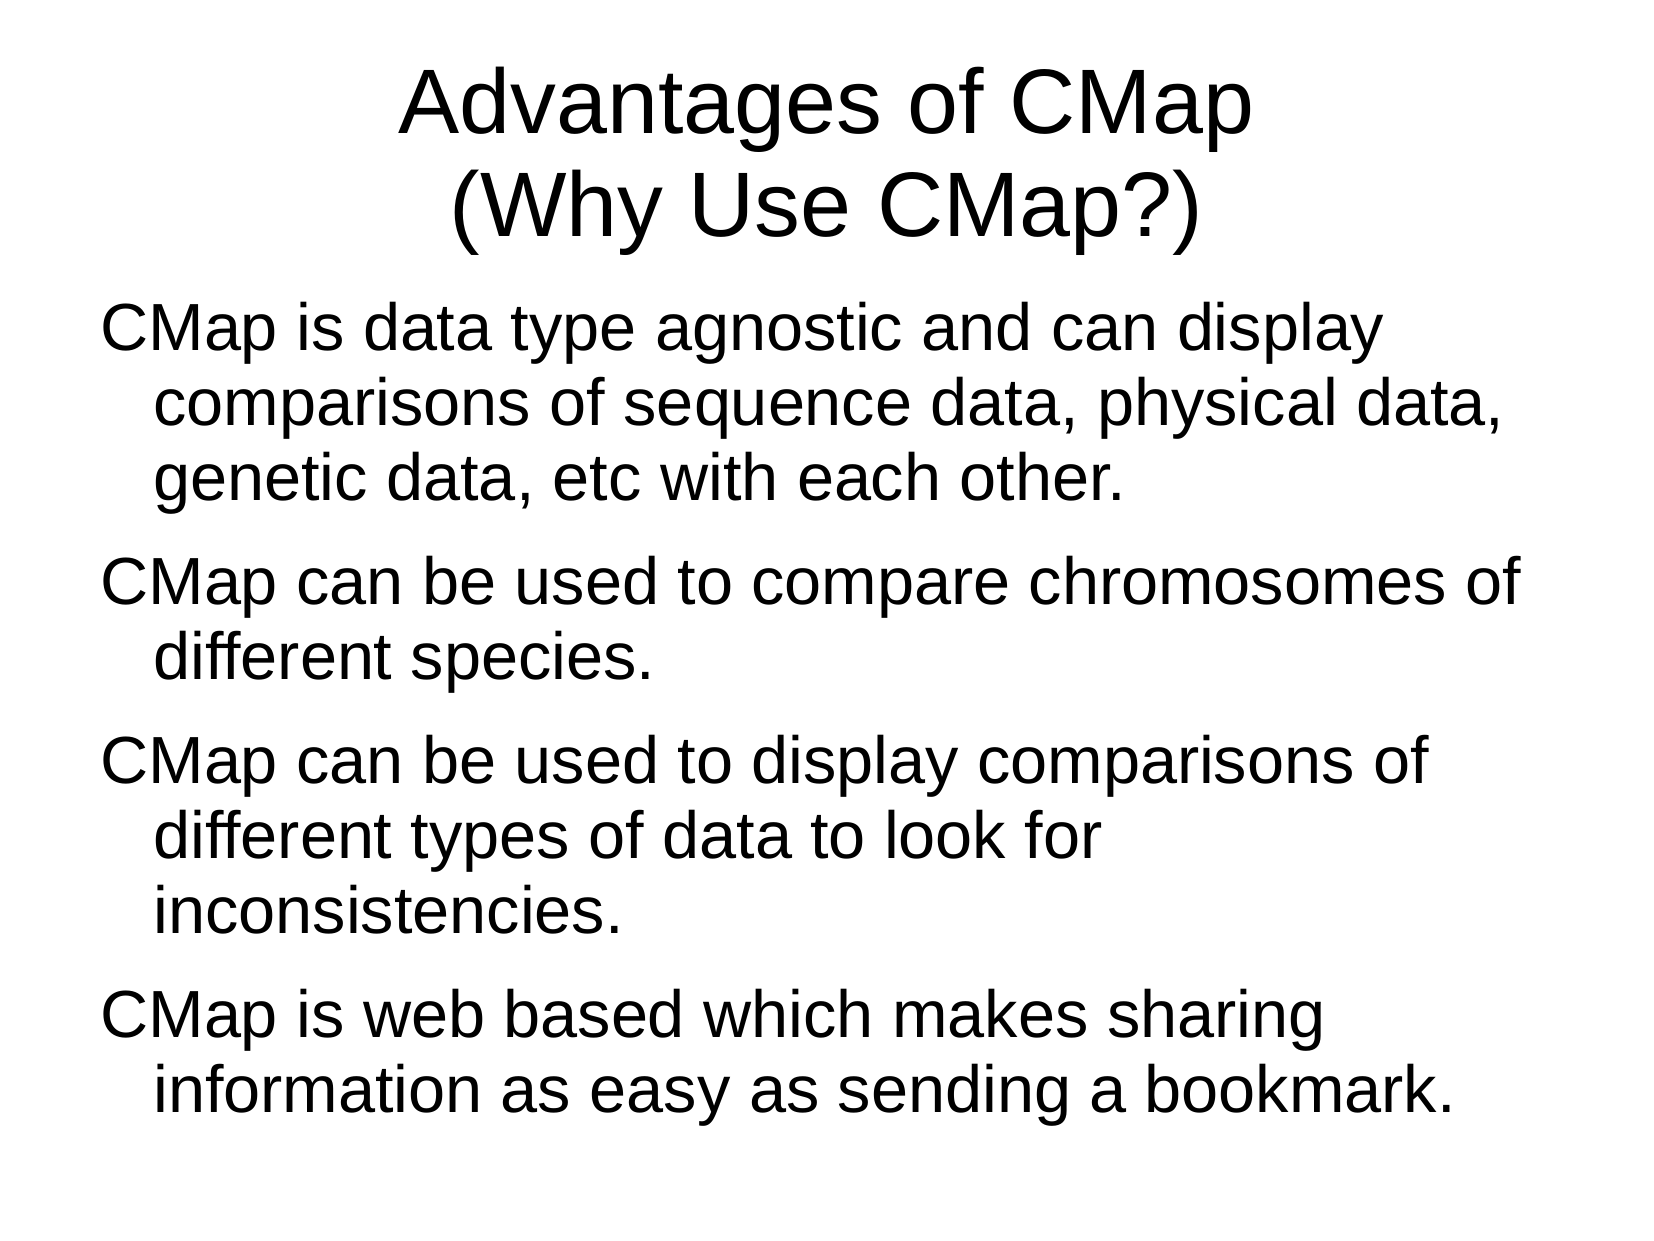

# Advantages of CMap (Why Use CMap?)
CMap is data type agnostic and can display comparisons of sequence data, physical data, genetic data, etc with each other.
CMap can be used to compare chromosomes of different species.
CMap can be used to display comparisons of different types of data to look for inconsistencies.
CMap is web based which makes sharing information as easy as sending a bookmark.